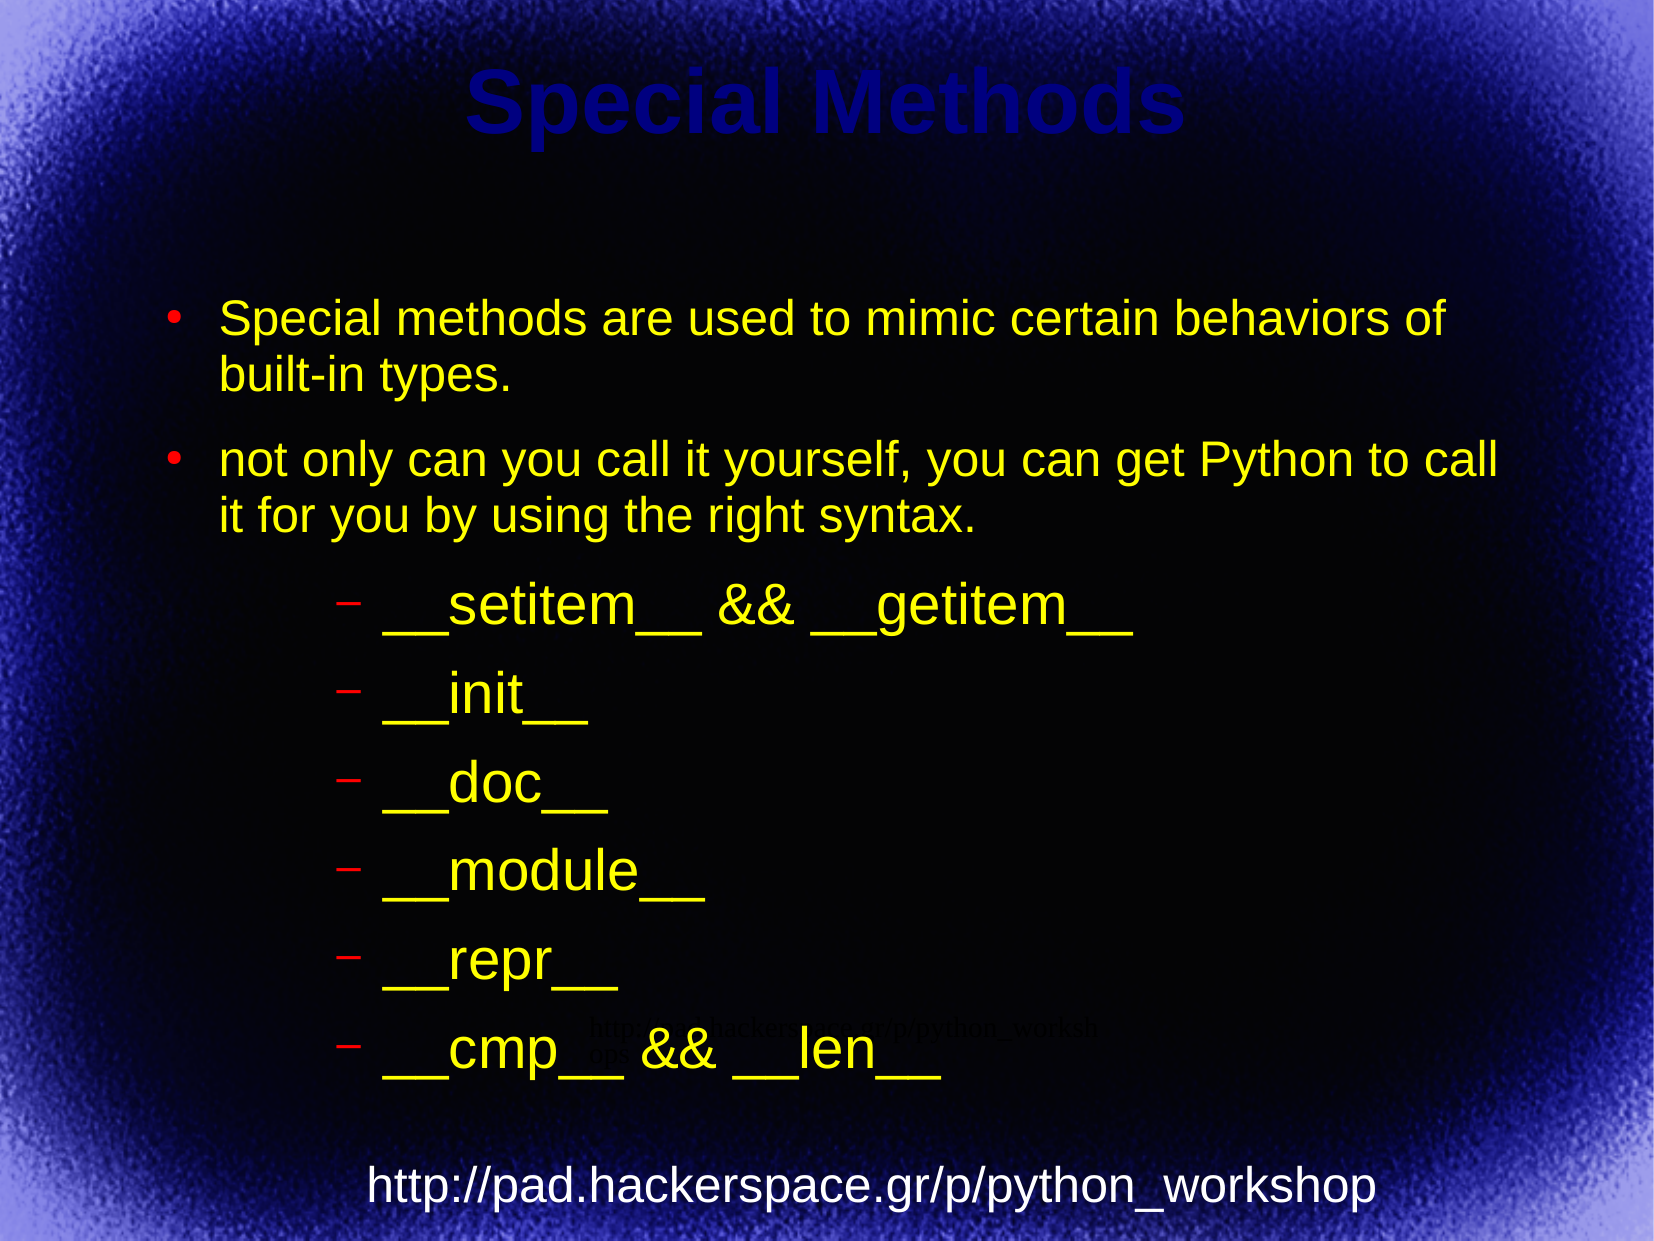

# Special Methods
Special methods are used to mimic certain behaviors of built-in types.
not only can you call it yourself, you can get Python to call it for you by using the right syntax.
__setitem__ && __getitem__
__init__
__doc__
__module__
__repr__
__cmp__ && __len__
http://pad.hackerspace.gr/p/python_workshops
http://pad.hackerspace.gr/p/python_workshop